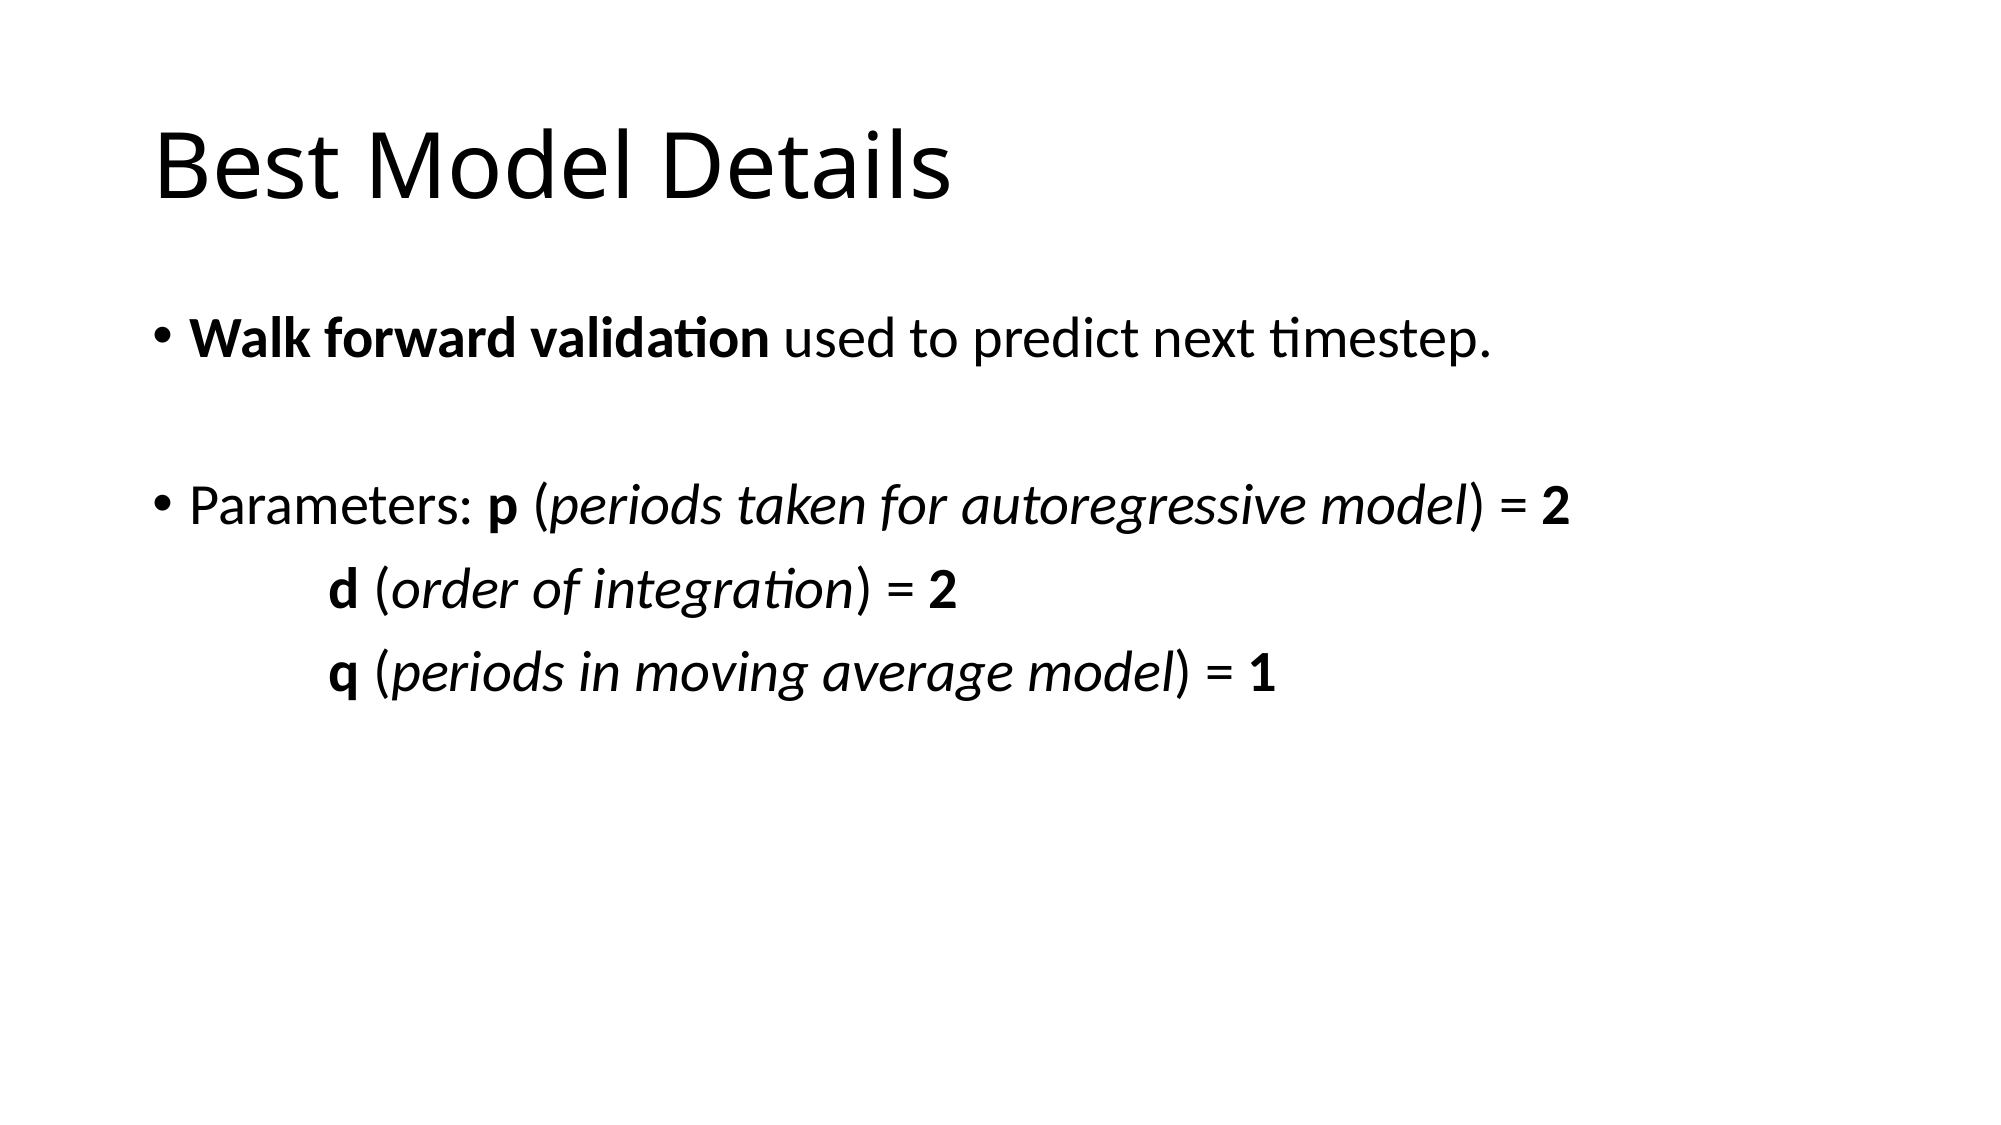

# Best Model Details
Walk forward validation used to predict next timestep.
Parameters: p (periods taken for autoregressive model) = 2
		 d (order of integration) = 2
		 q (periods in moving average model) = 1